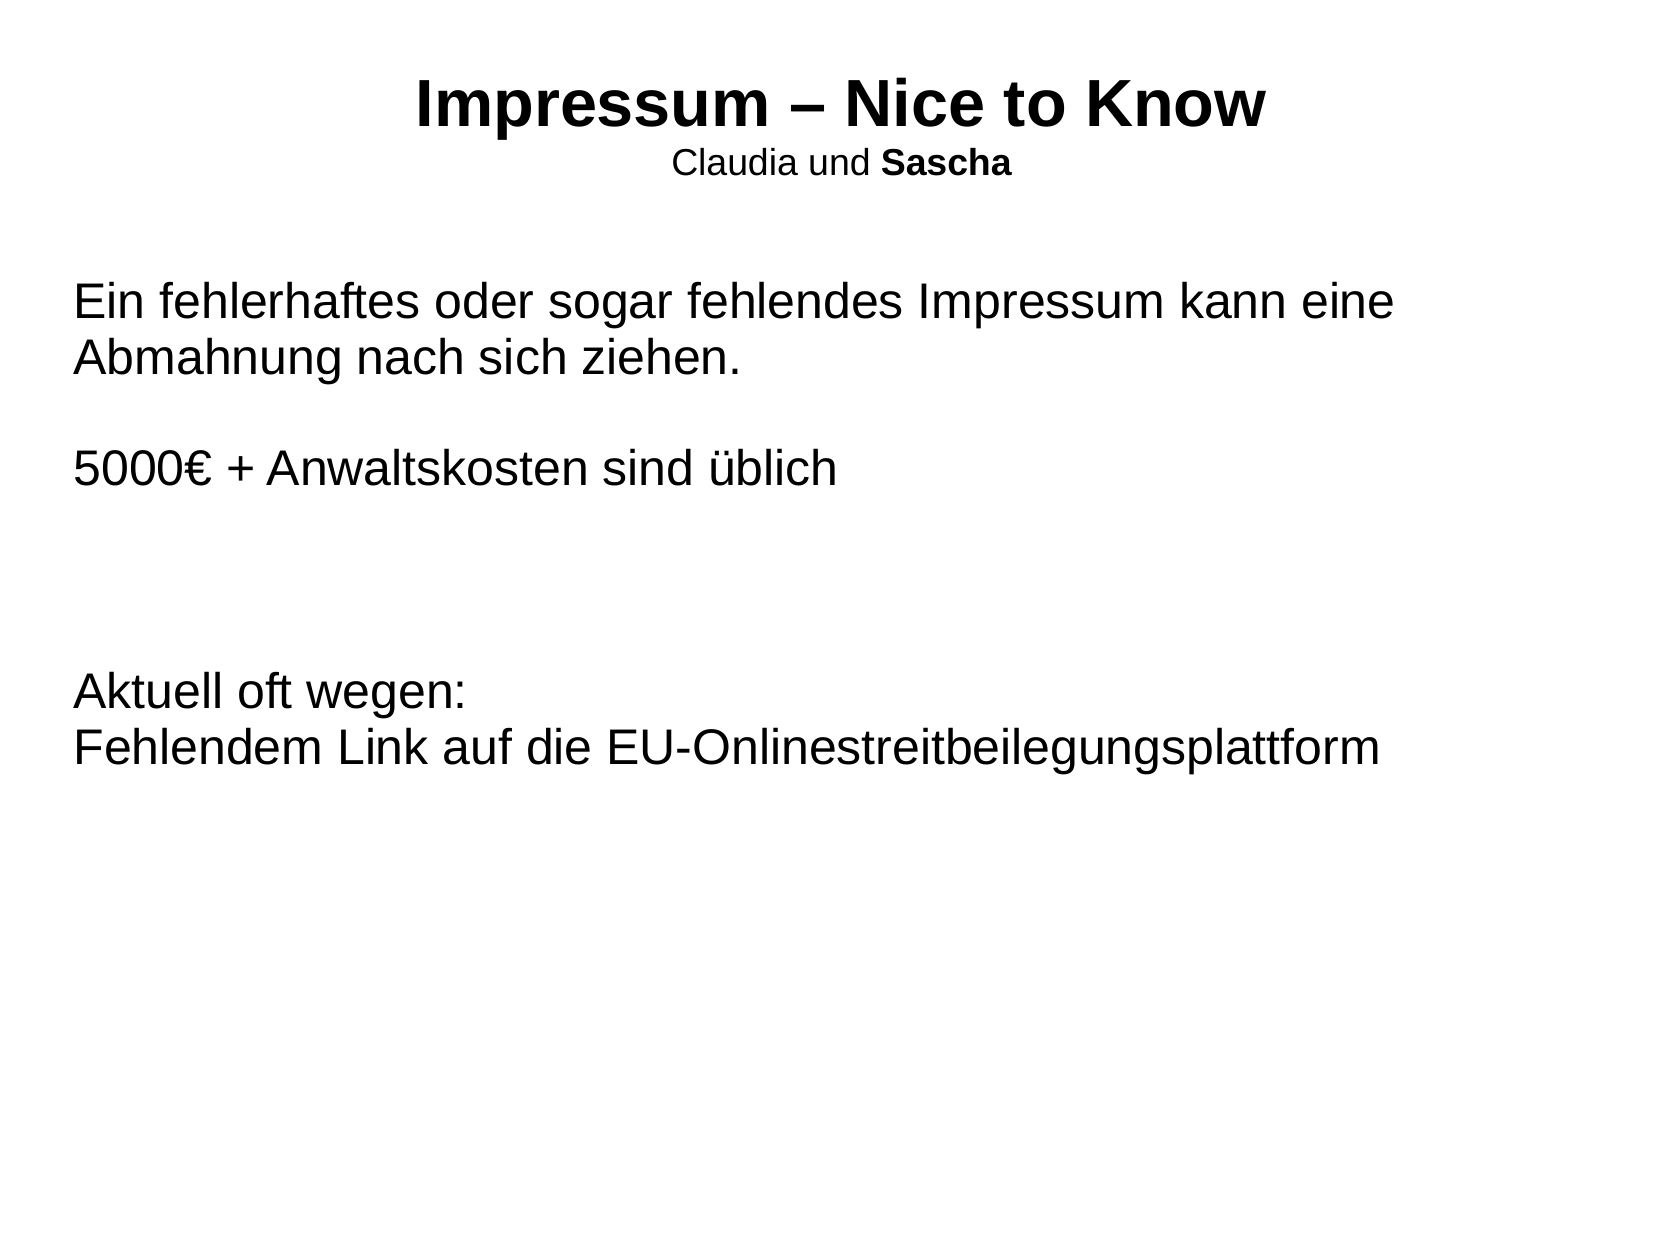

Impressum – Nice to Know
Claudia und Sascha
Ein fehlerhaftes oder sogar fehlendes Impressum kann eine Abmahnung nach sich ziehen.
5000€ + Anwaltskosten sind üblich
Aktuell oft wegen:
Fehlendem Link auf die EU-Onlinestreitbeilegungsplattform